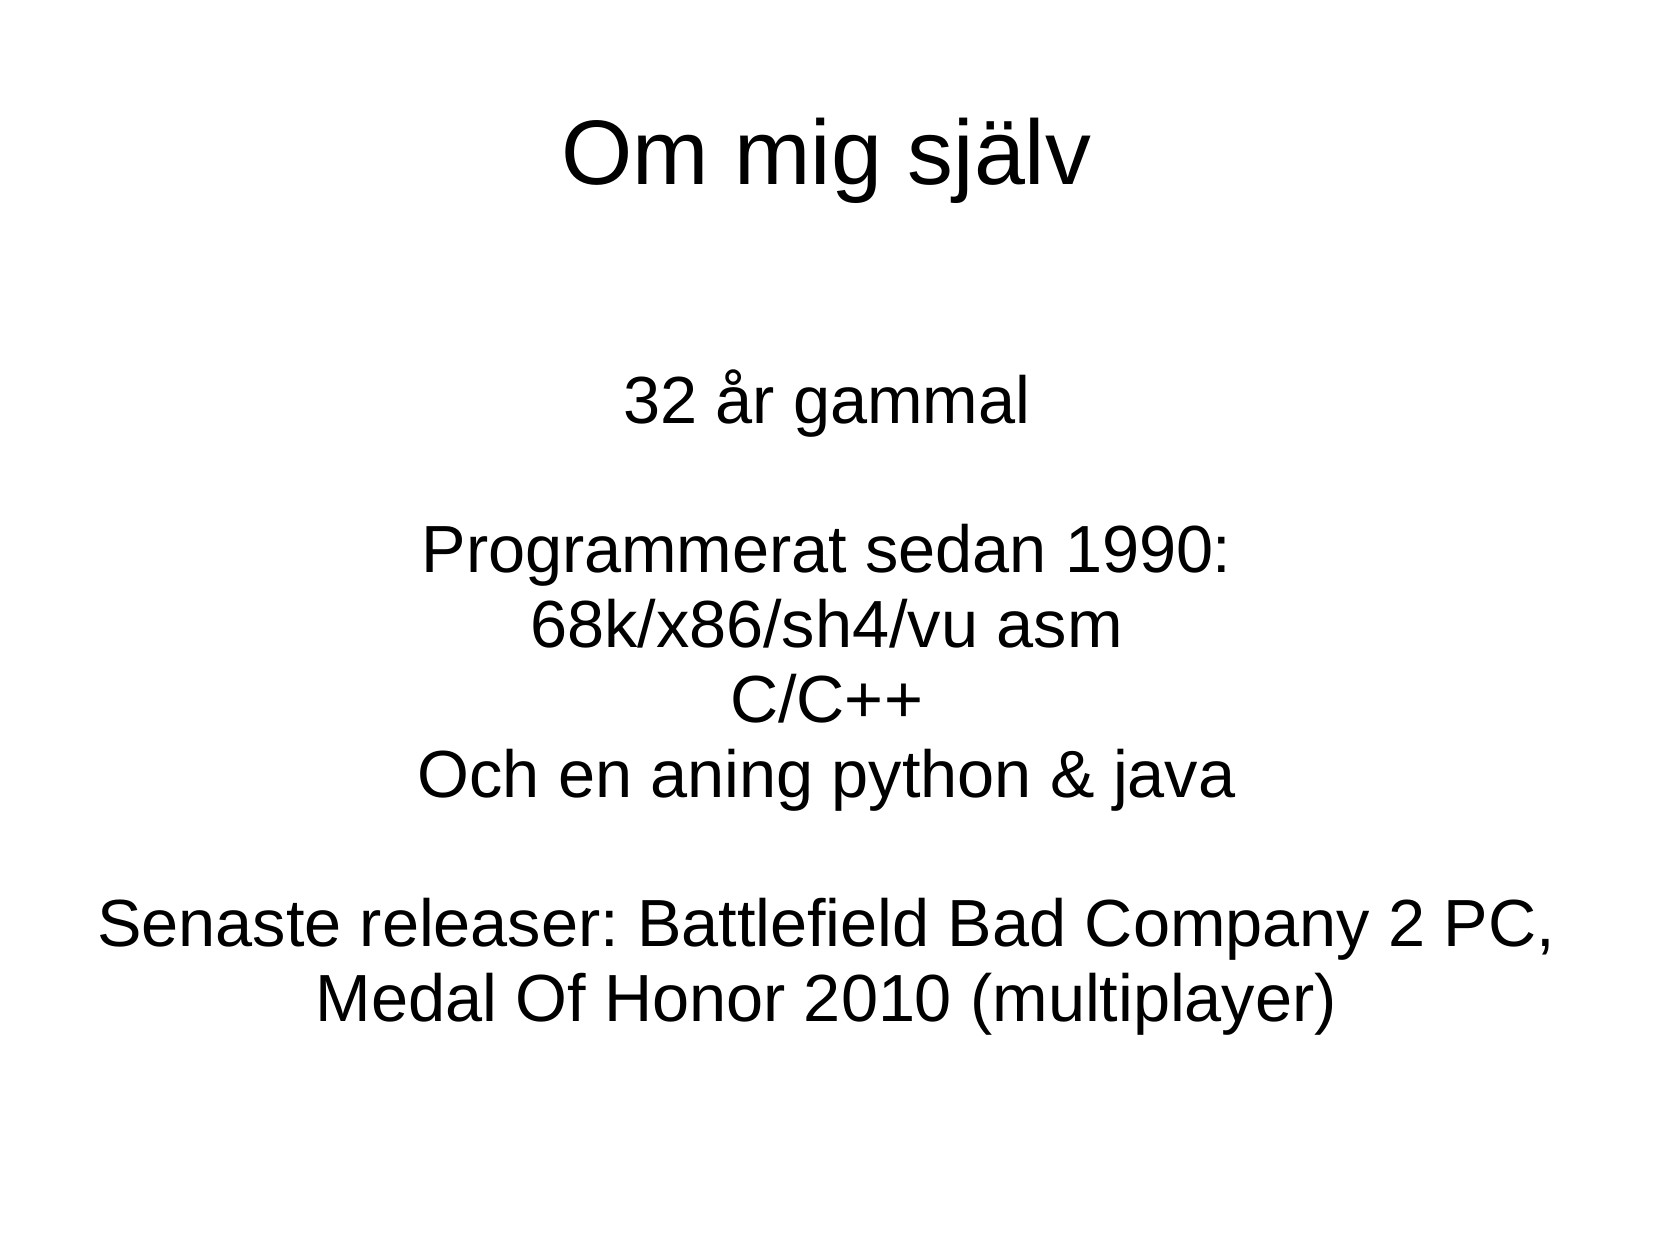

# Om mig själv
32 år gammal
Programmerat sedan 1990:
68k/x86/sh4/vu asm
C/C++
Och en aning python & java
Senaste releaser: Battlefield Bad Company 2 PC, Medal Of Honor 2010 (multiplayer)